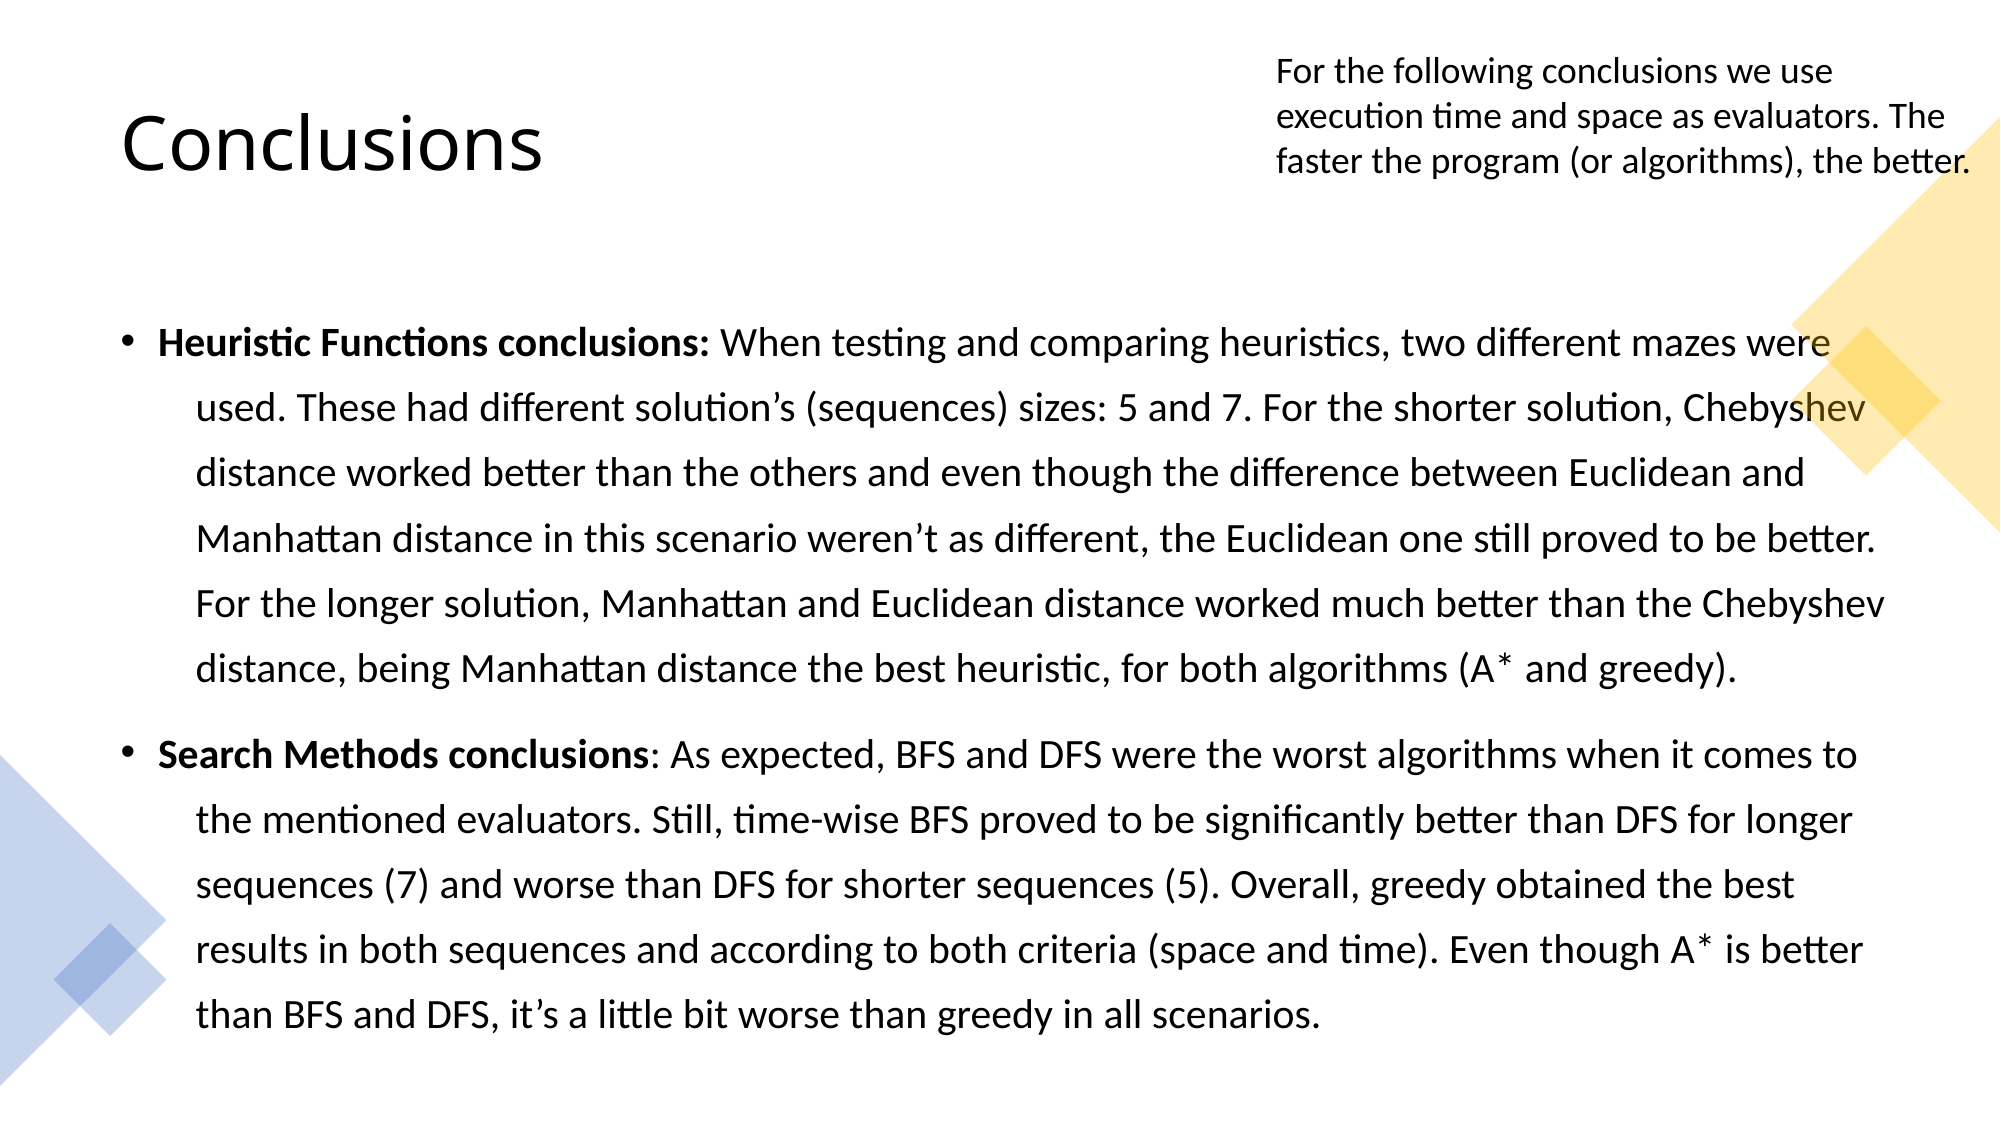

For the following conclusions we use execution time and space as evaluators. The faster the program (or algorithms), the better.
# Conclusions
Heuristic Functions conclusions: When testing and comparing heuristics, two different mazes were used. These had different solution’s (sequences) sizes: 5 and 7. For the shorter solution, Chebyshev distance worked better than the others and even though the difference between Euclidean and Manhattan distance in this scenario weren’t as different, the Euclidean one still proved to be better. For the longer solution, Manhattan and Euclidean distance worked much better than the Chebyshev distance, being Manhattan distance the best heuristic, for both algorithms (A* and greedy).
Search Methods conclusions: As expected, BFS and DFS were the worst algorithms when it comes to the mentioned evaluators. Still, time-wise BFS proved to be significantly better than DFS for longer sequences (7) and worse than DFS for shorter sequences (5). Overall, greedy obtained the best results in both sequences and according to both criteria (space and time). Even though A* is better than BFS and DFS, it’s a little bit worse than greedy in all scenarios.